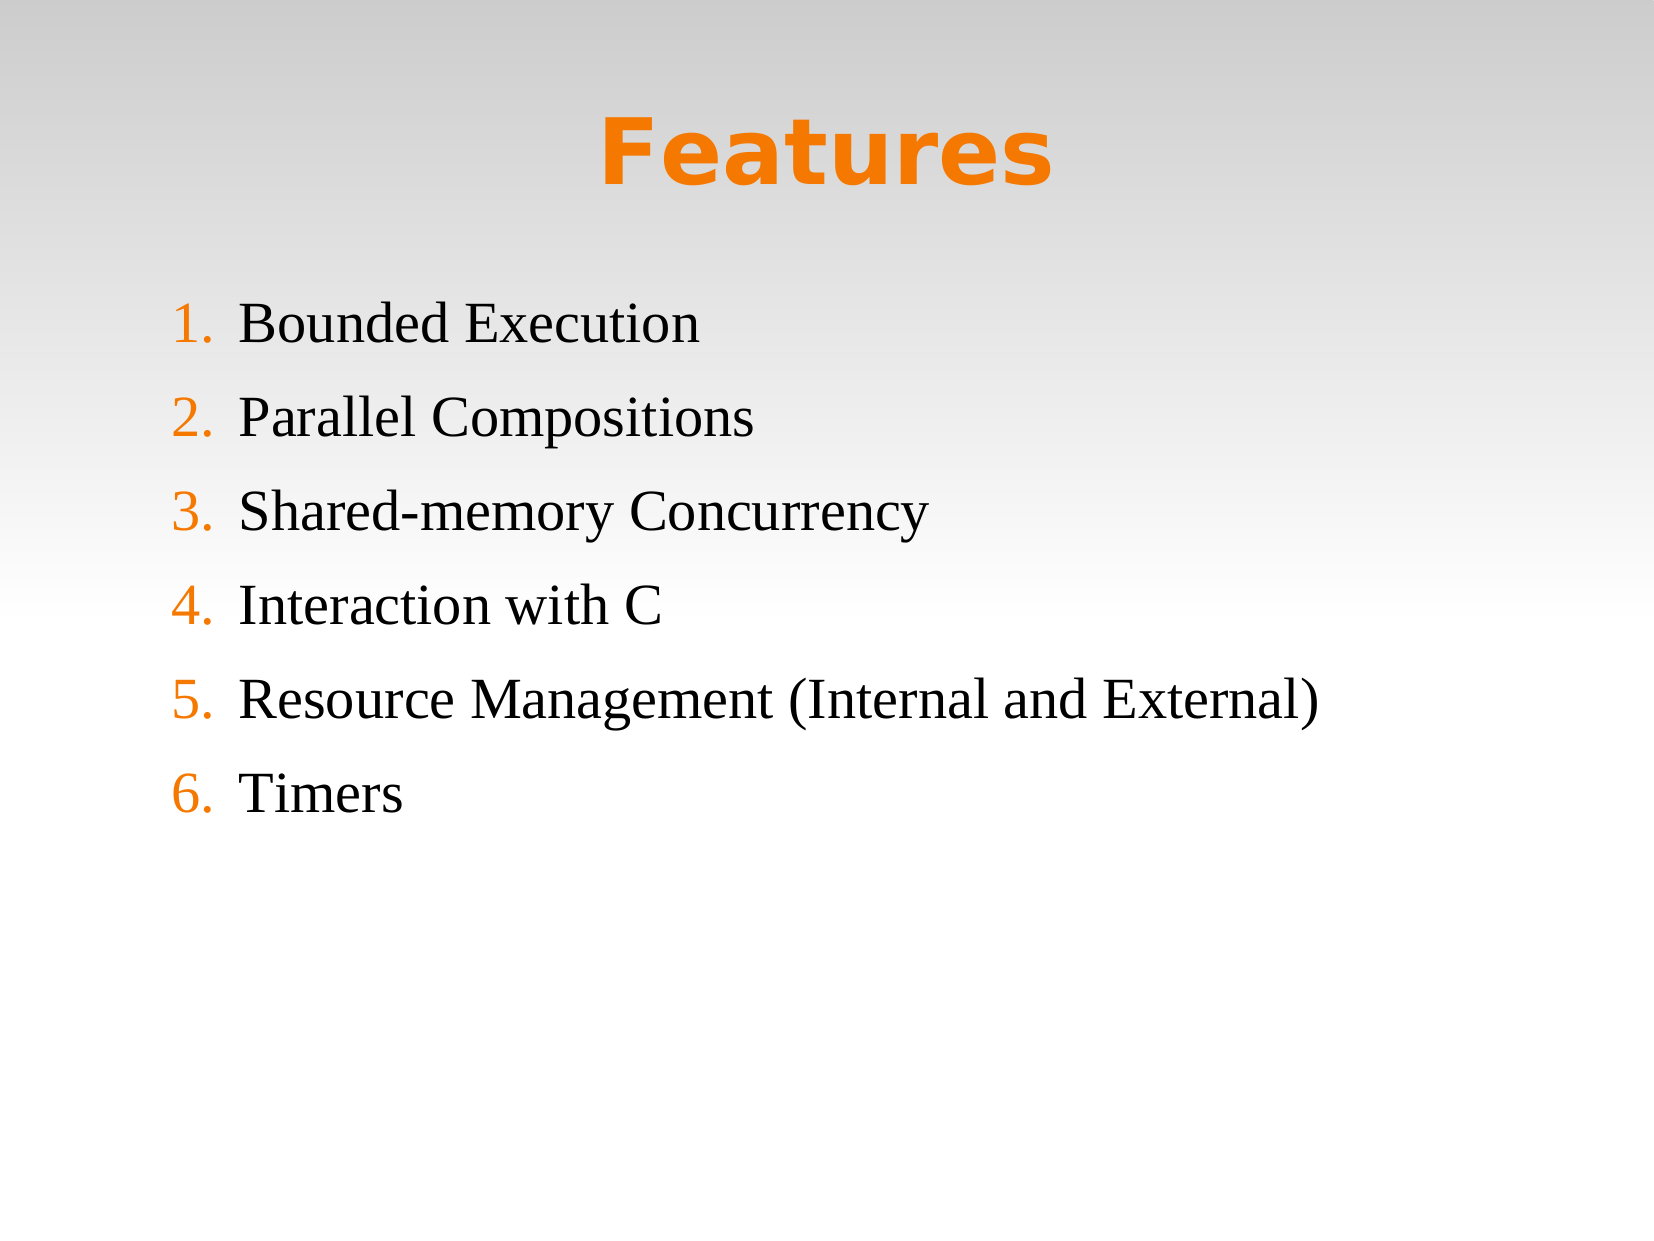

# Features
 Bounded Execution
 Parallel Compositions
 Shared-memory Concurrency
 Interaction with C
 Resource Management (Internal and External)
 Timers